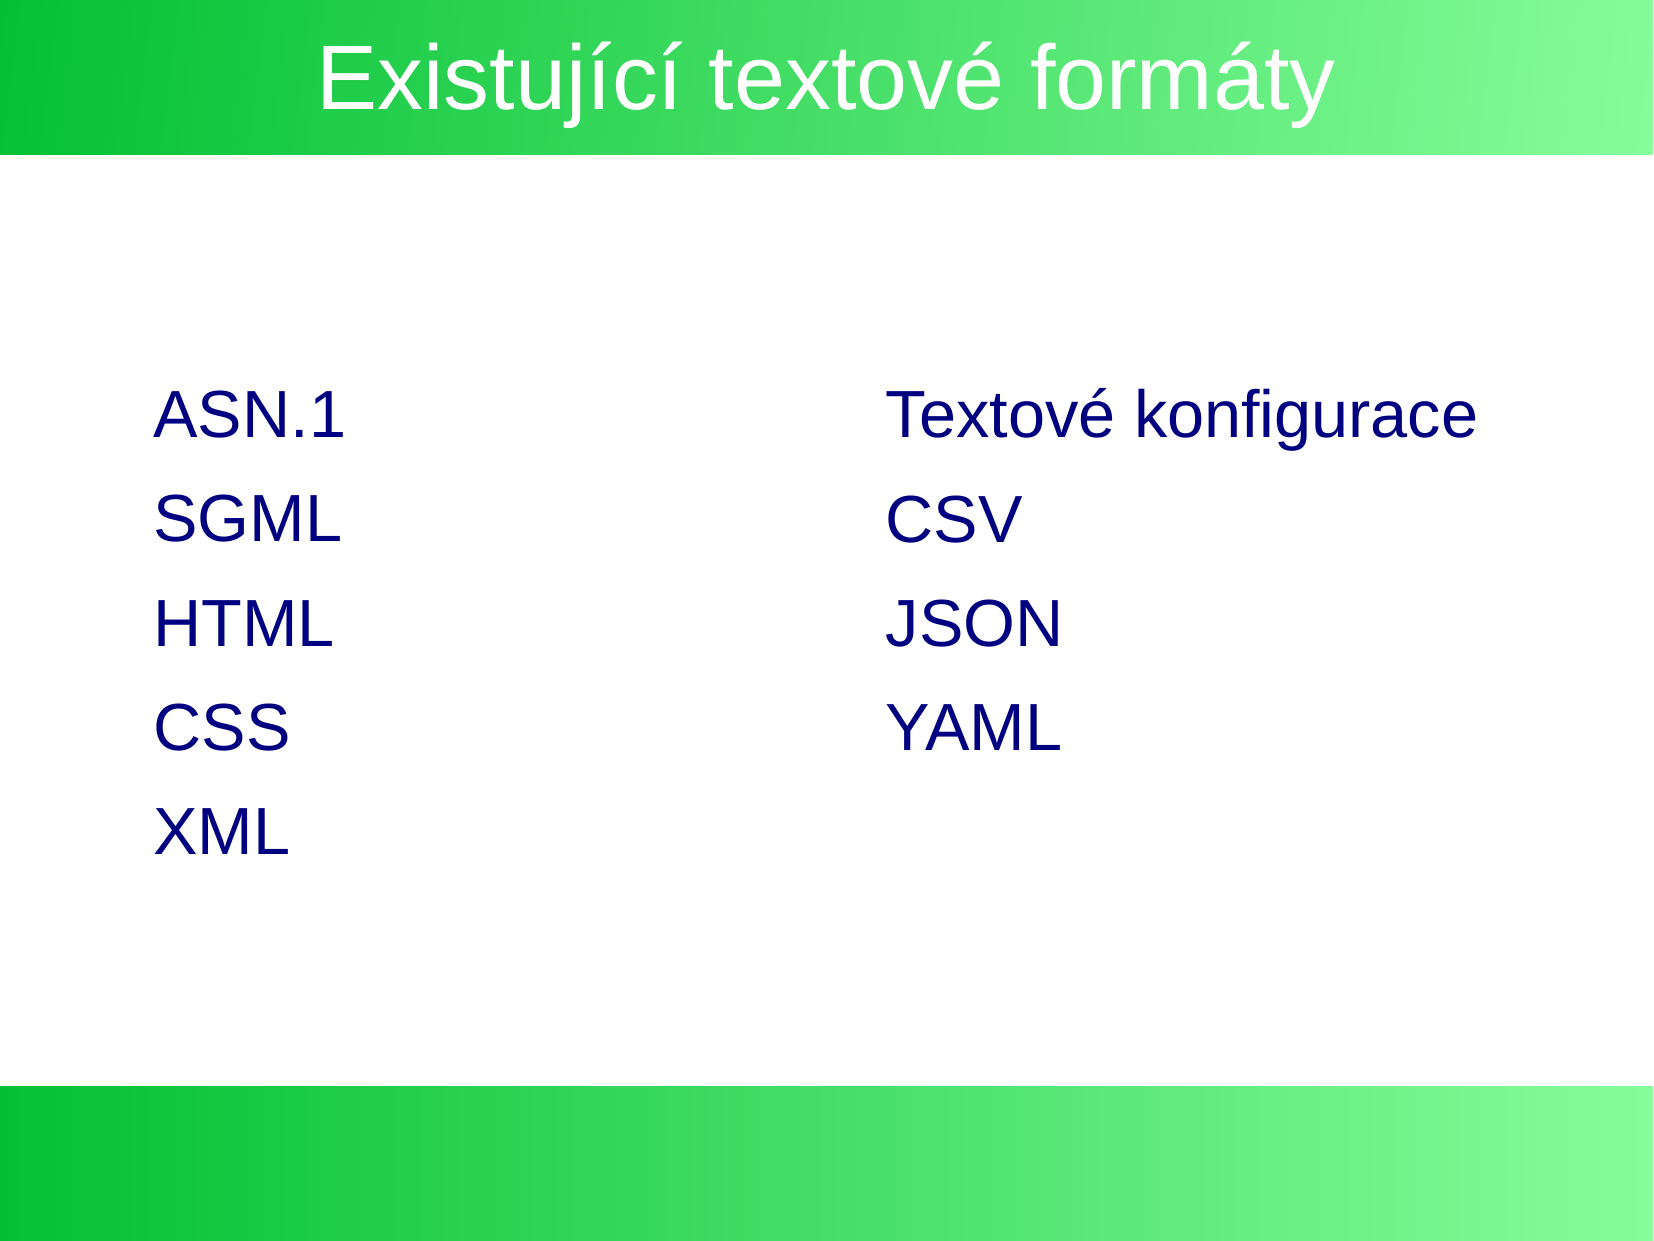

# Existující textové formáty
ASN.1
SGML
HTML
CSS
XML
Textové konfigurace
CSV
JSON
YAML